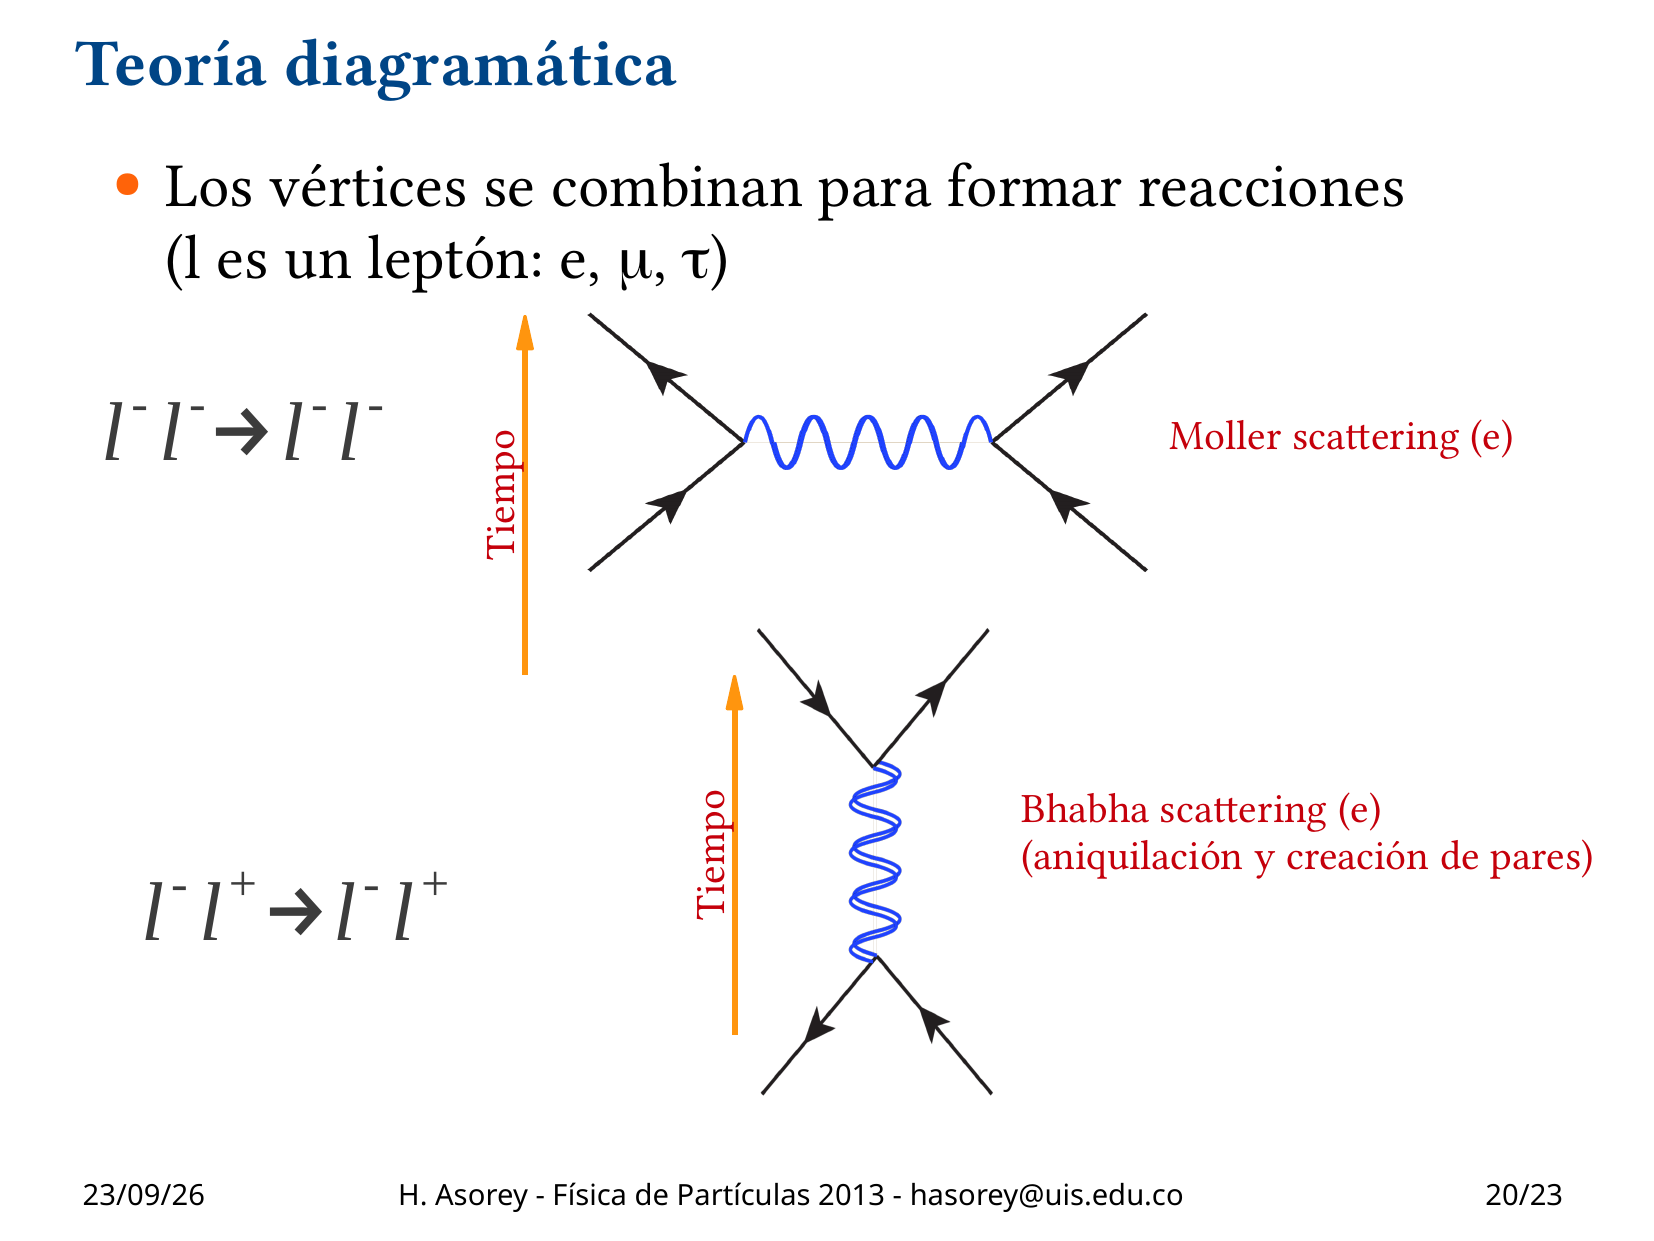

# Teoría diagramática
Los vértices se combinan para formar reacciones
(l es un leptón: e, m, t)
Tiempo
Moller scattering (e)
Tiempo
Bhabha scattering (e)
(aniquilación y creación de pares)
H. Asorey - Física de Partículas 2013 - hasorey@uis.edu.co
20